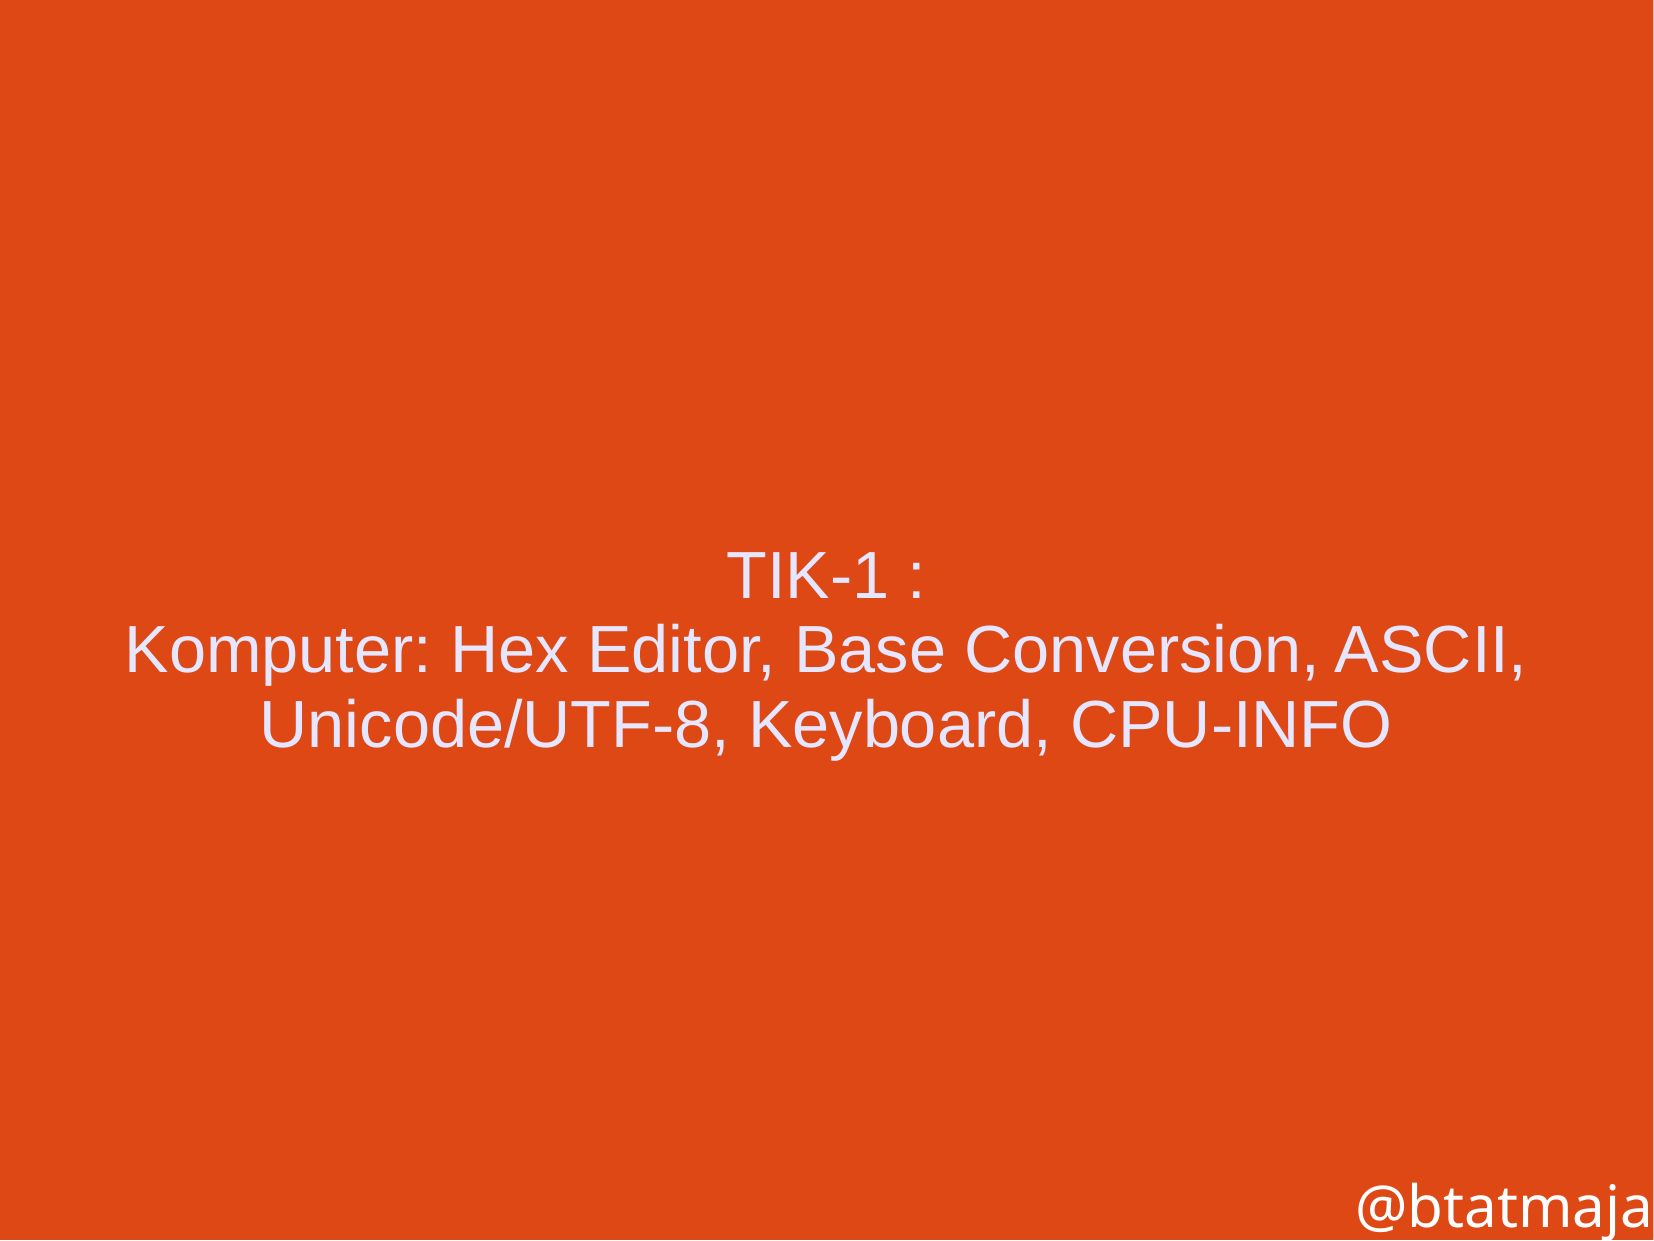

# TIK-1 :
Komputer: Hex Editor, Base Conversion, ASCII, Unicode/UTF-8, Keyboard, CPU-INFO
@btatmaja